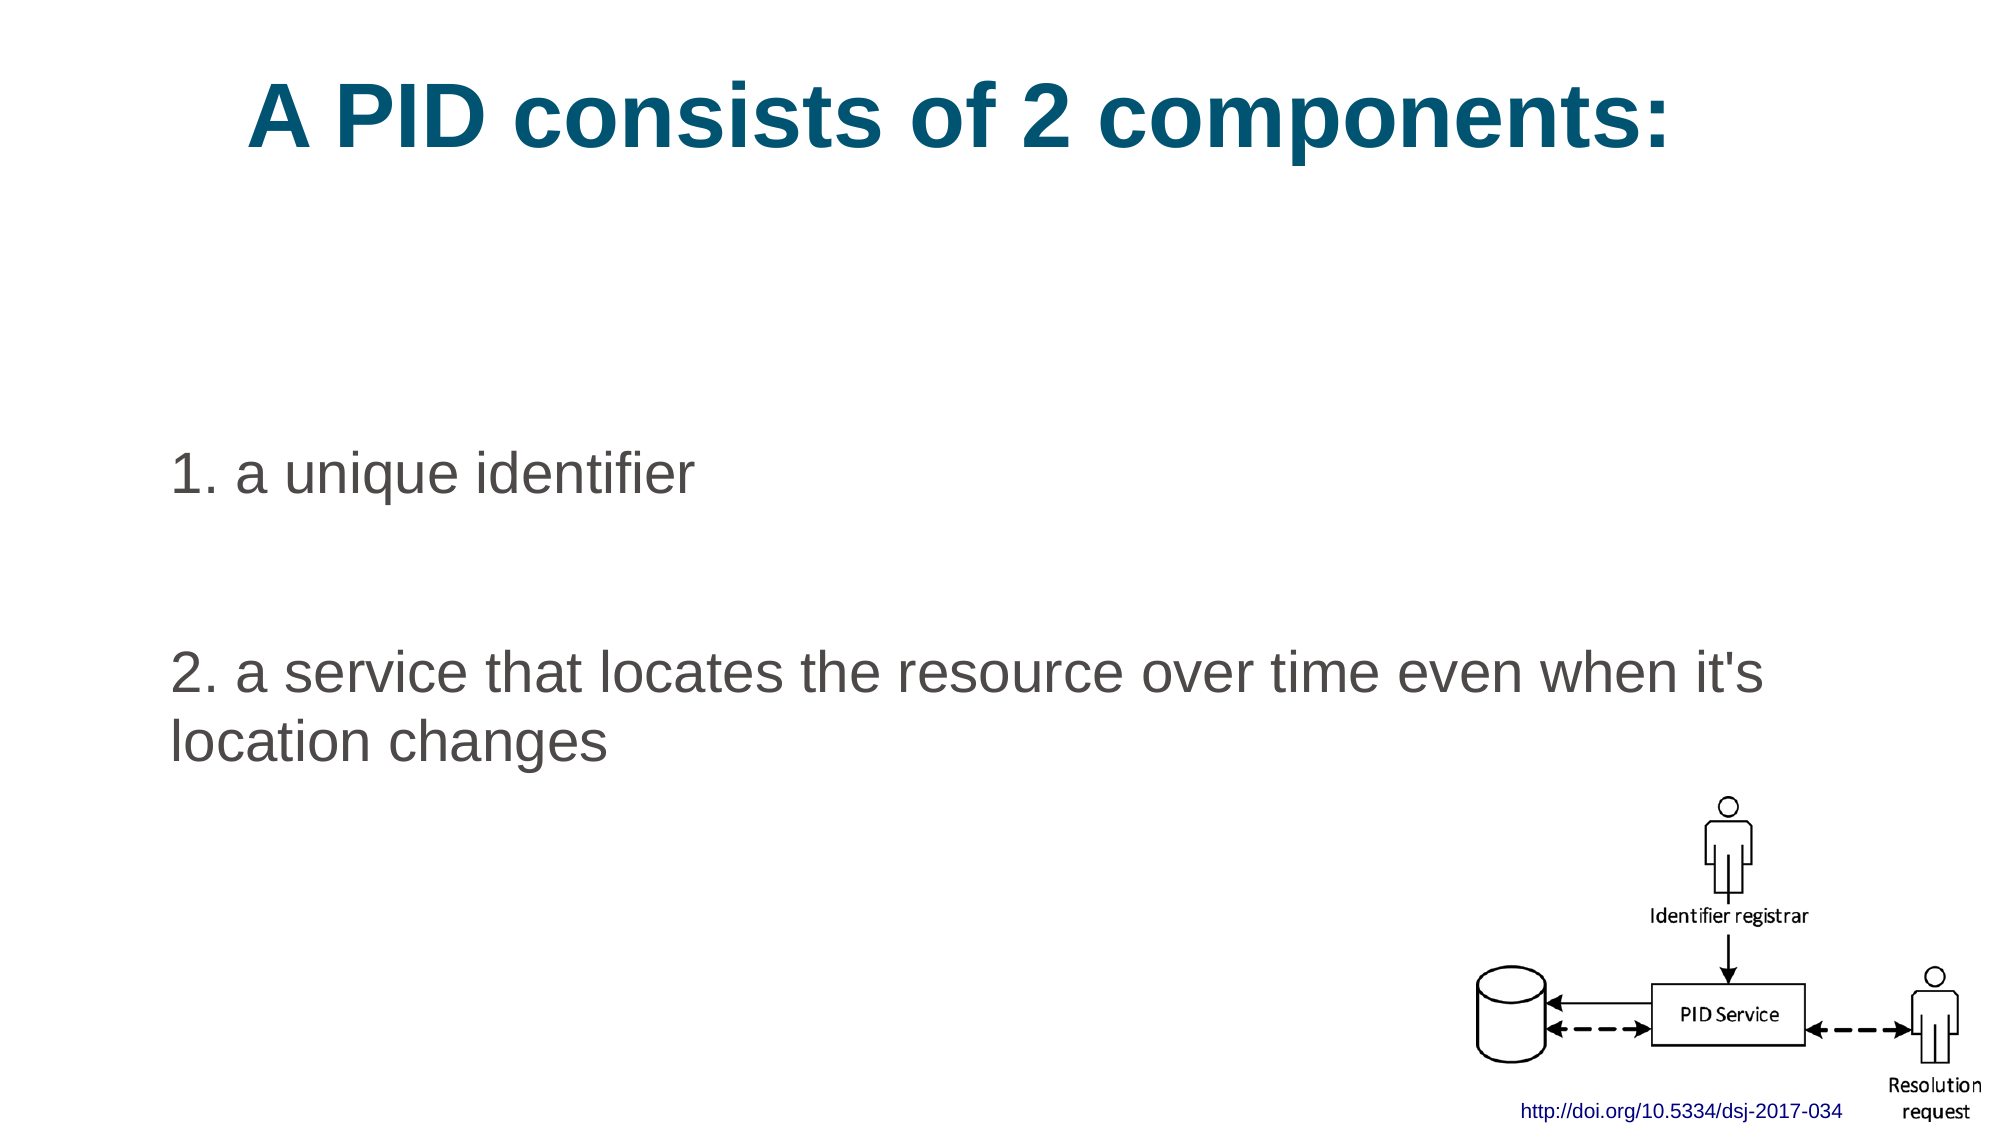

# A PID consists of 2 components:
1. a unique identifier
2. a service that locates the resource over time even when it's location changes
http://doi.org/10.5334/dsj-2017-034